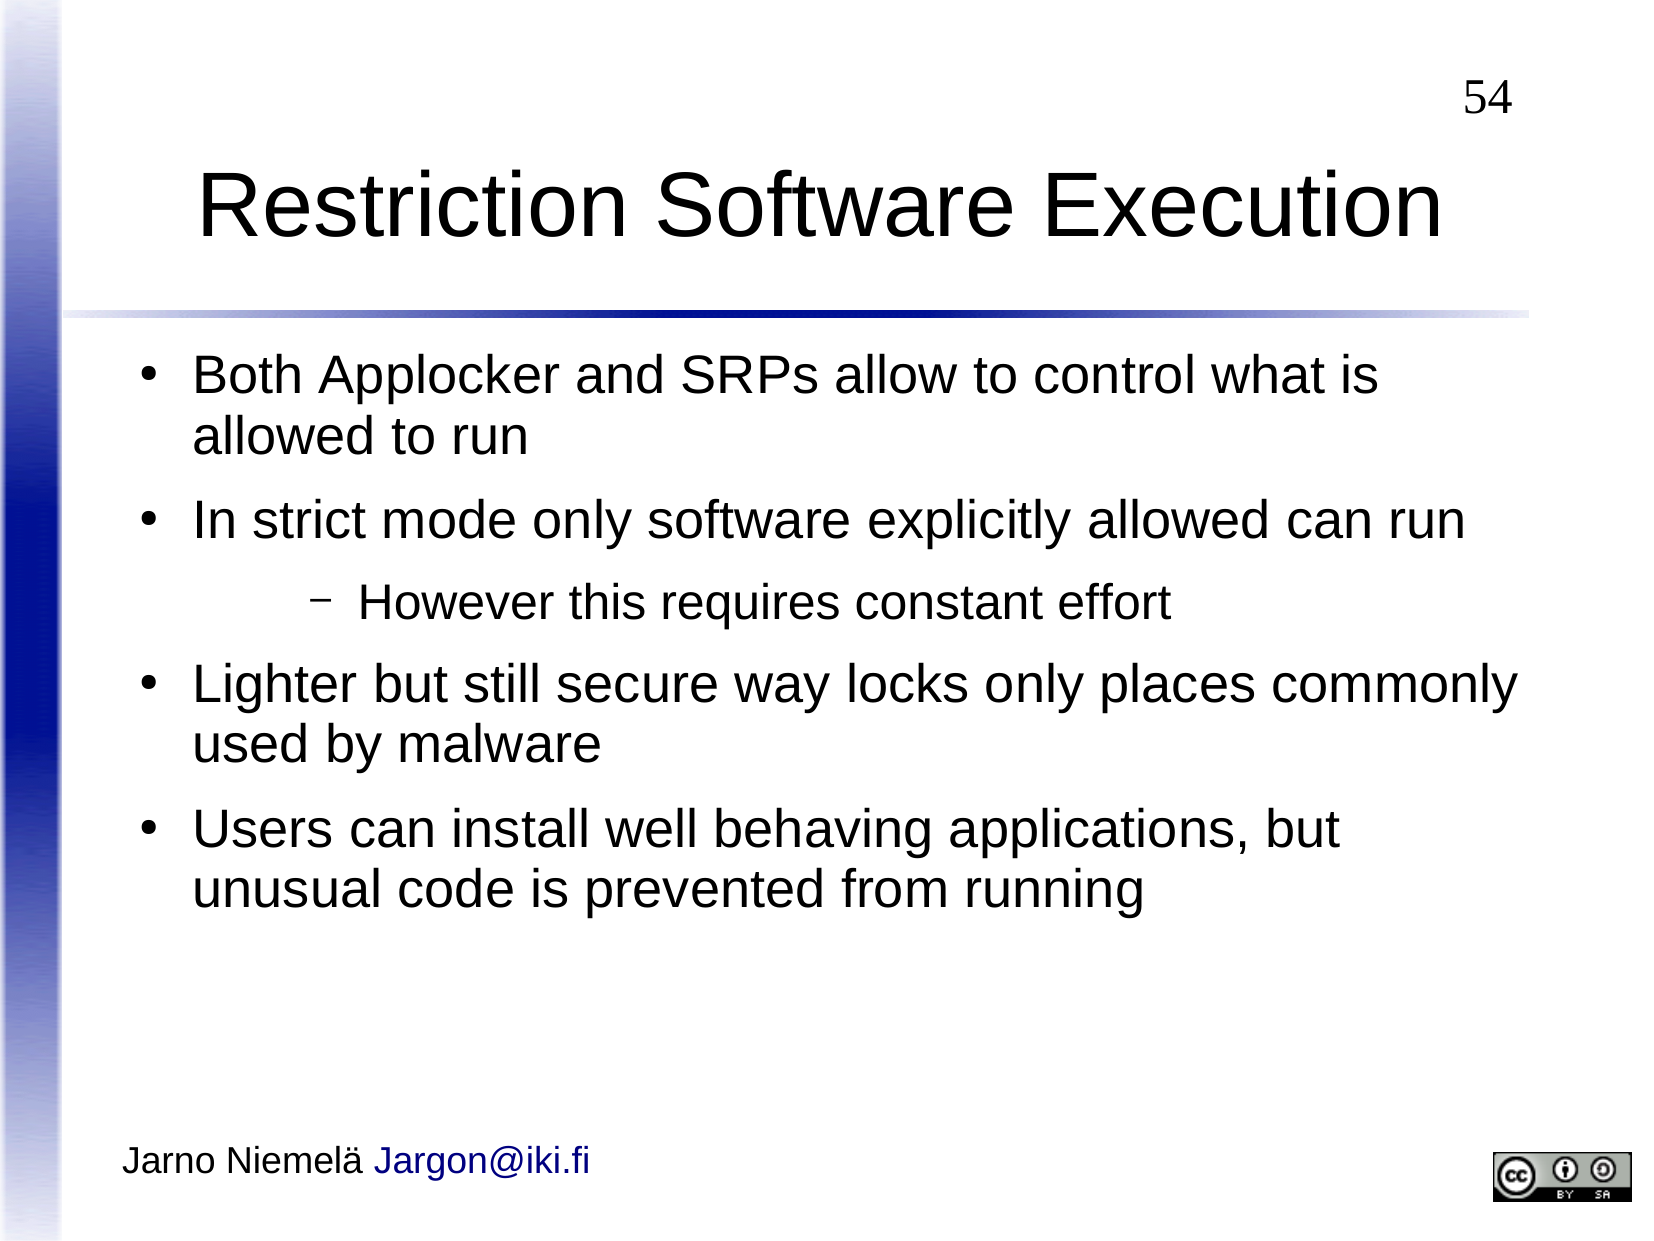

# Restriction Software Execution
Both Applocker and SRPs allow to control what is allowed to run
In strict mode only software explicitly allowed can run
However this requires constant effort
Lighter but still secure way locks only places commonly used by malware
Users can install well behaving applications, but unusual code is prevented from running